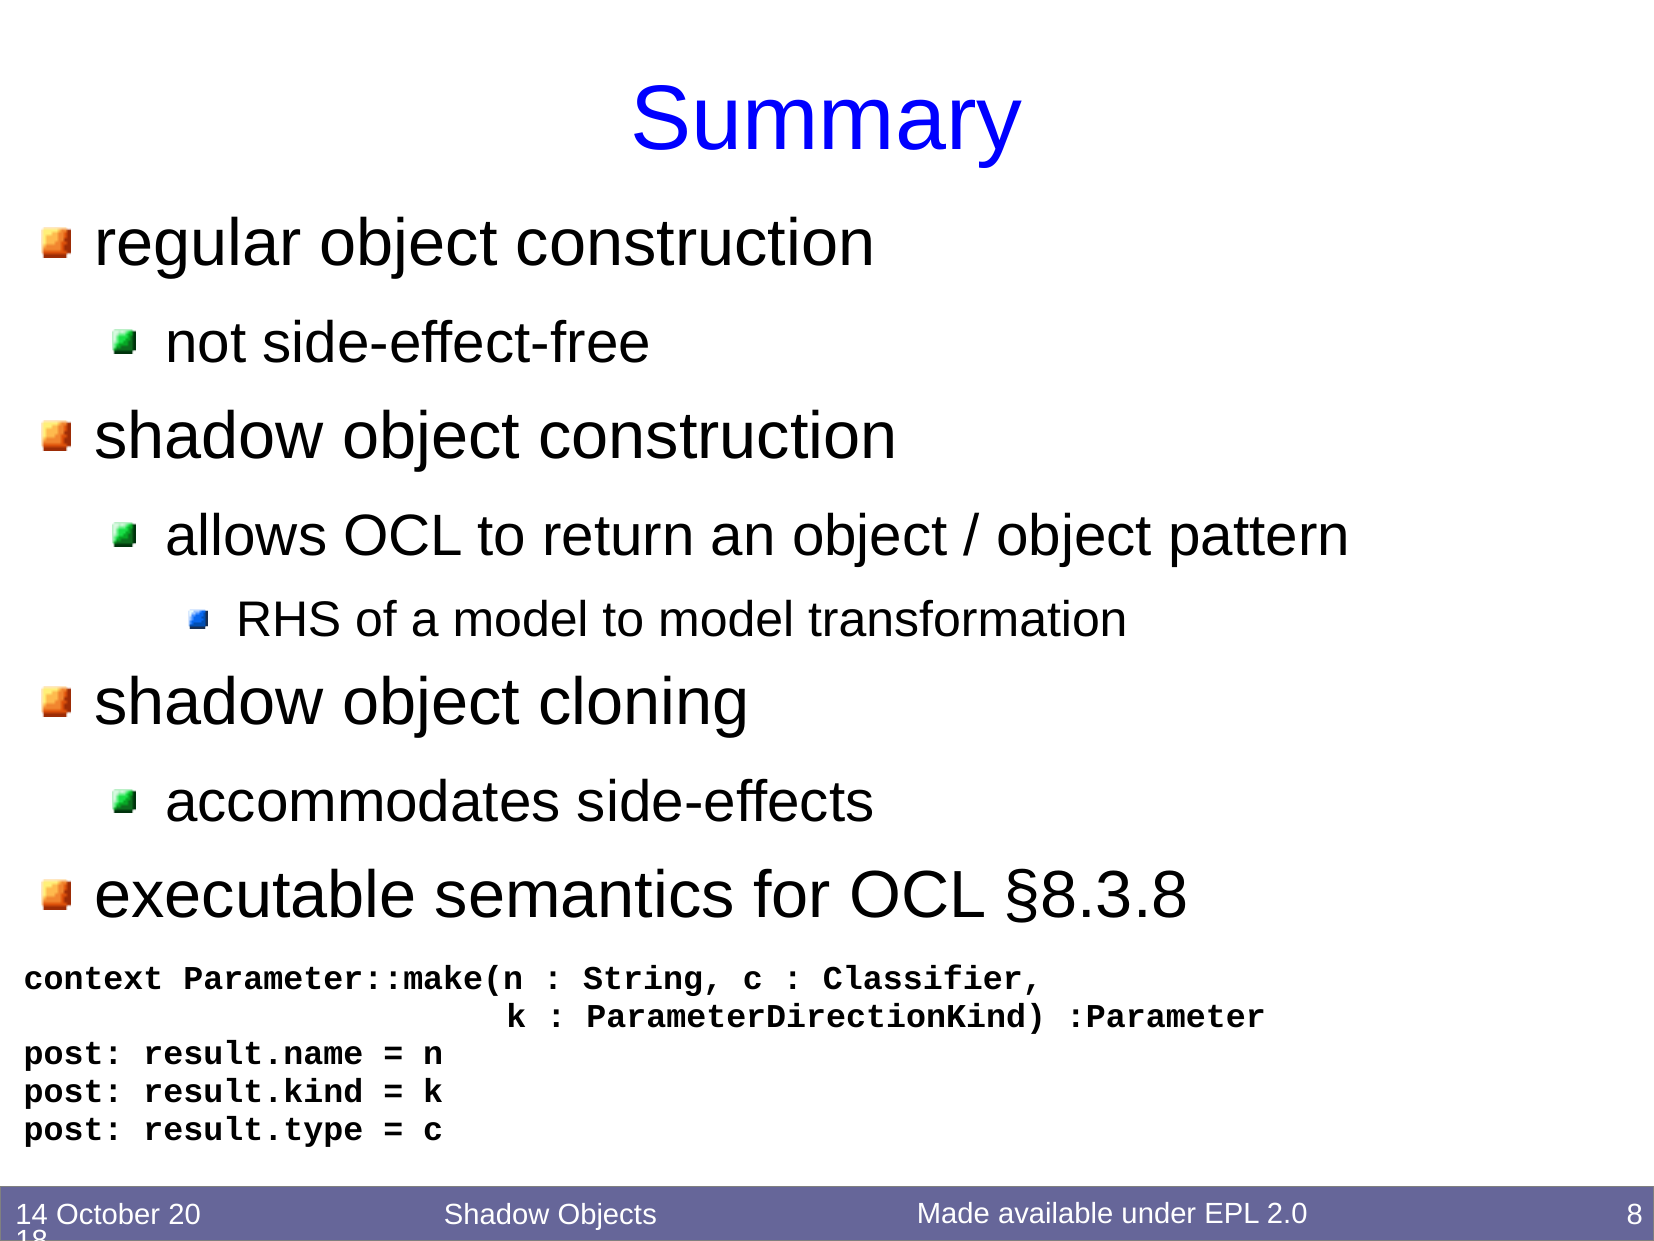

# Summary
regular object construction
not side-effect-free
shadow object construction
allows OCL to return an object / object pattern
RHS of a model to model transformation
shadow object cloning
accommodates side-effects
executable semantics for OCL §8.3.8
context Parameter::make(n : String, c : Classifier,
						 k : ParameterDirectionKind) :Parameter
post: result.name = n
post: result.kind = k
post: result.type = c
14 October 2018
Shadow Objects
8